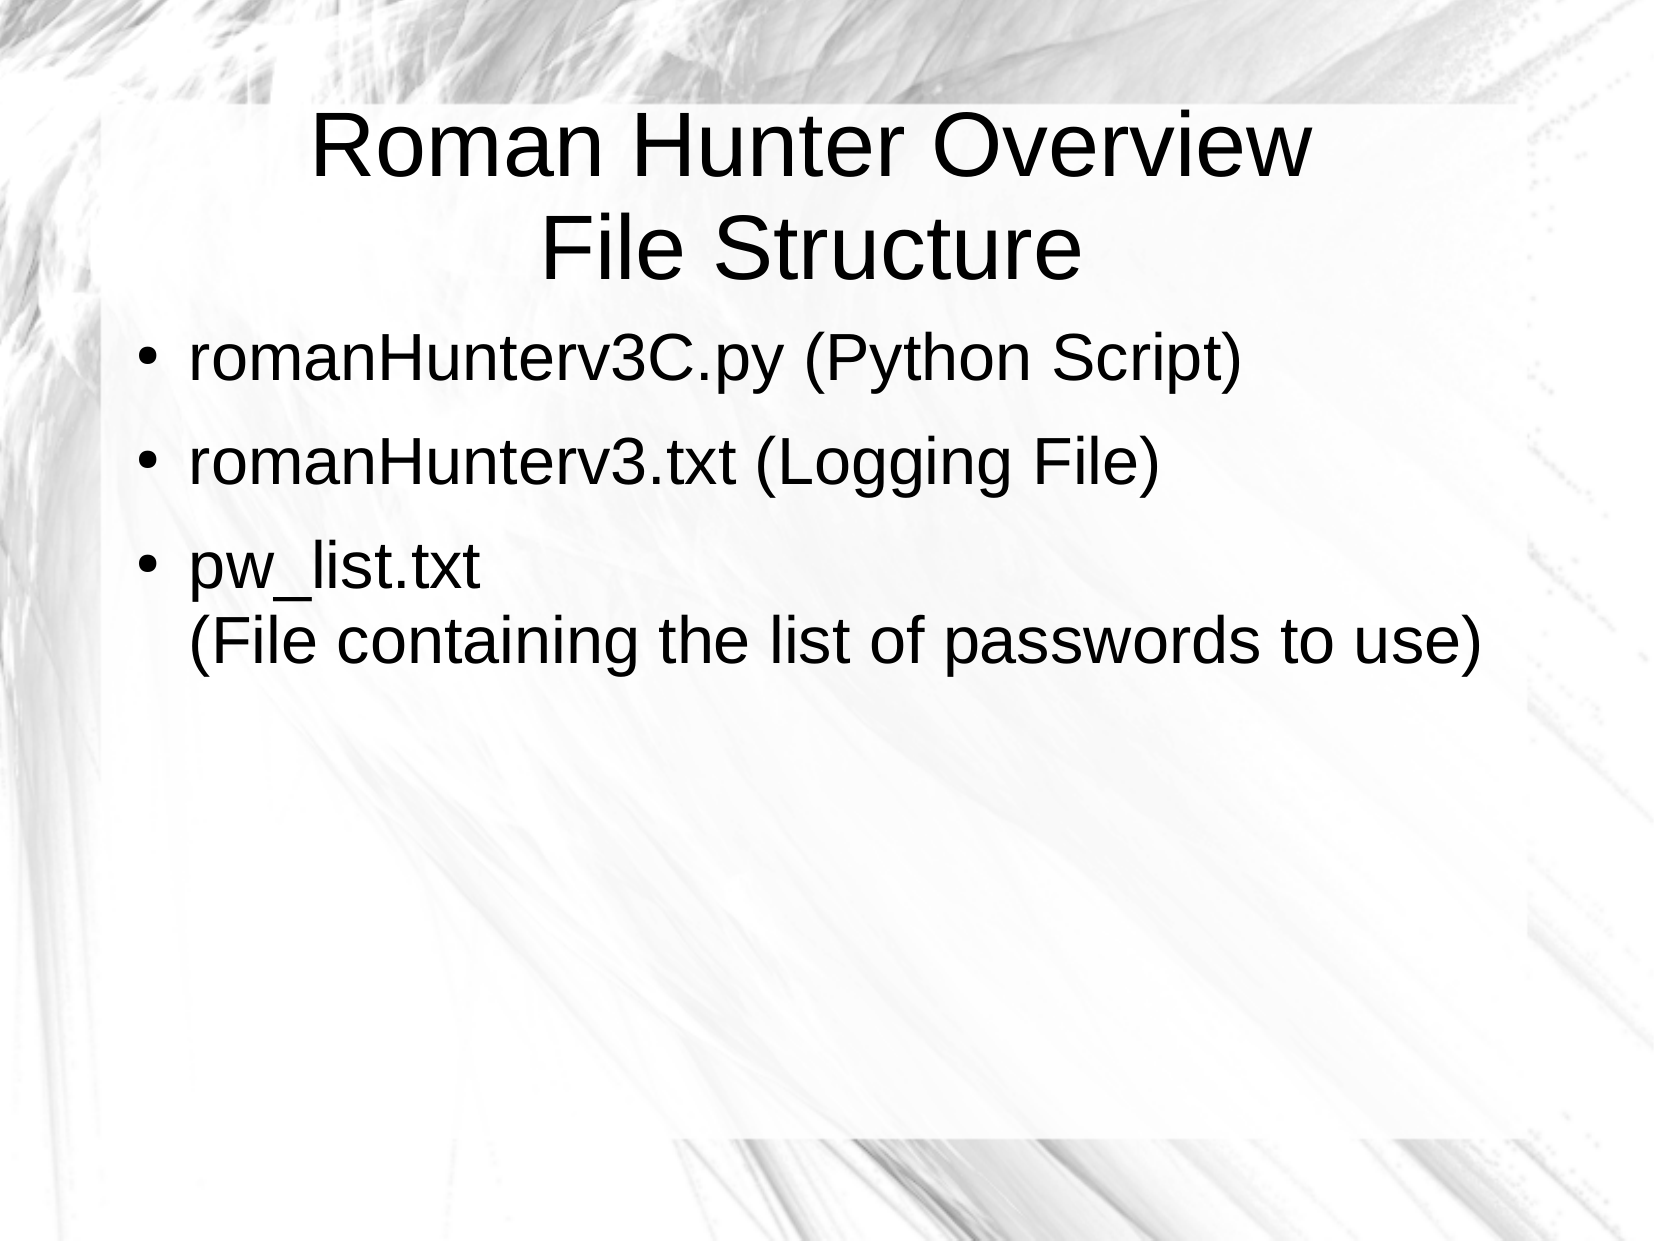

# Roman Hunter Overview File Structure
romanHunterv3C.py (Python Script)
romanHunterv3.txt (Logging File)
pw_list.txt
(File containing the list of passwords to use)